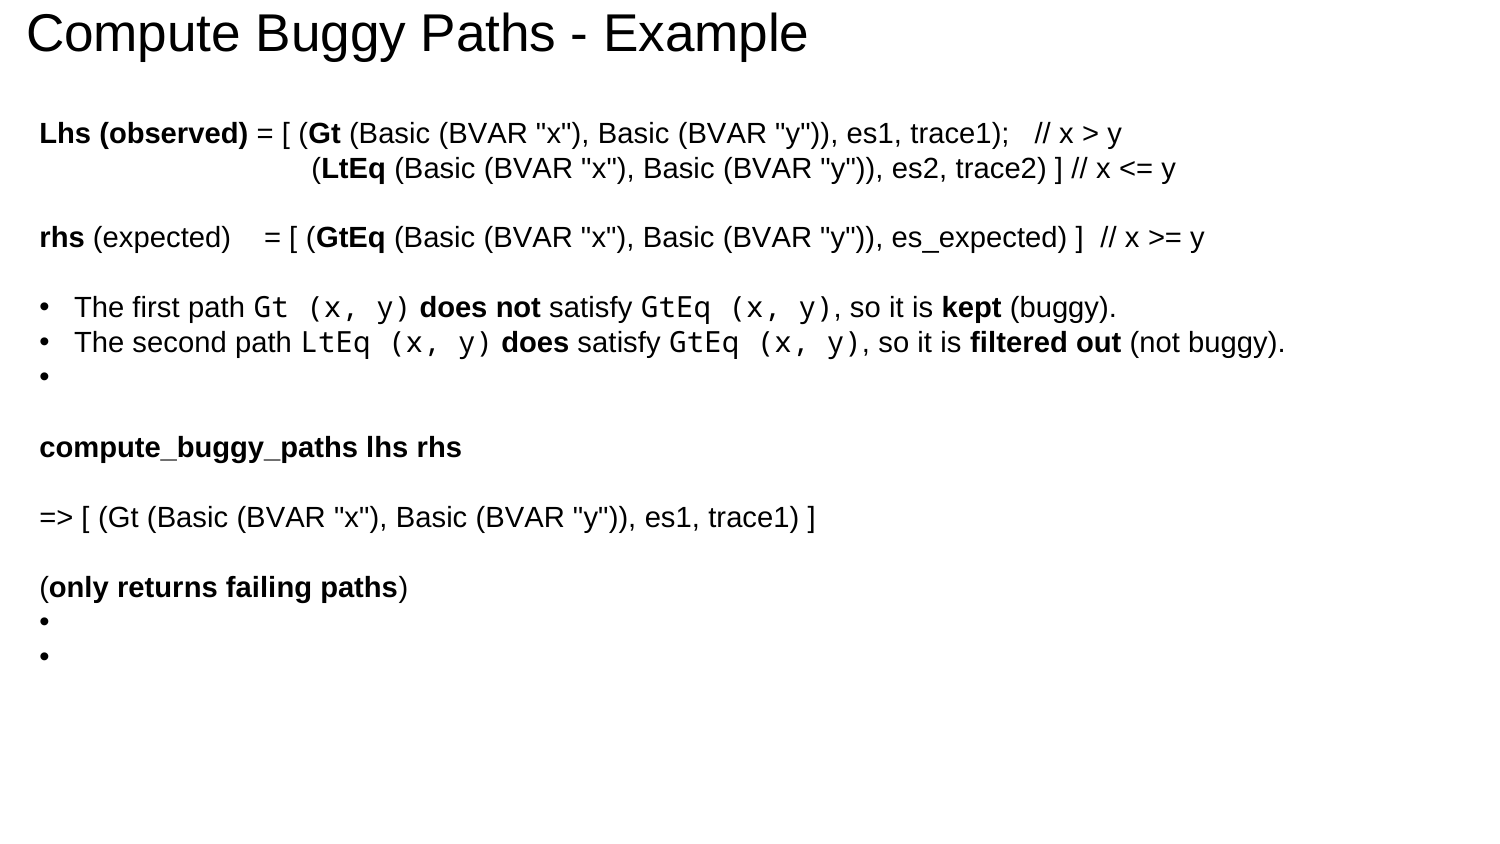

# Compute Buggy Paths - Example
Lhs (observed) = [ (Gt (Basic (BVAR "x"), Basic (BVAR "y")), es1, trace1); // x > y
 (LtEq (Basic (BVAR "x"), Basic (BVAR "y")), es2, trace2) ] // x <= y
rhs (expected) = [ (GtEq (Basic (BVAR "x"), Basic (BVAR "y")), es_expected) ] // x >= y
 The first path Gt (x, y) does not satisfy GtEq (x, y), so it is kept (buggy).
 The second path LtEq (x, y) does satisfy GtEq (x, y), so it is filtered out (not buggy).
compute_buggy_paths lhs rhs
=> [ (Gt (Basic (BVAR "x"), Basic (BVAR "y")), es1, trace1) ]
(only returns failing paths)